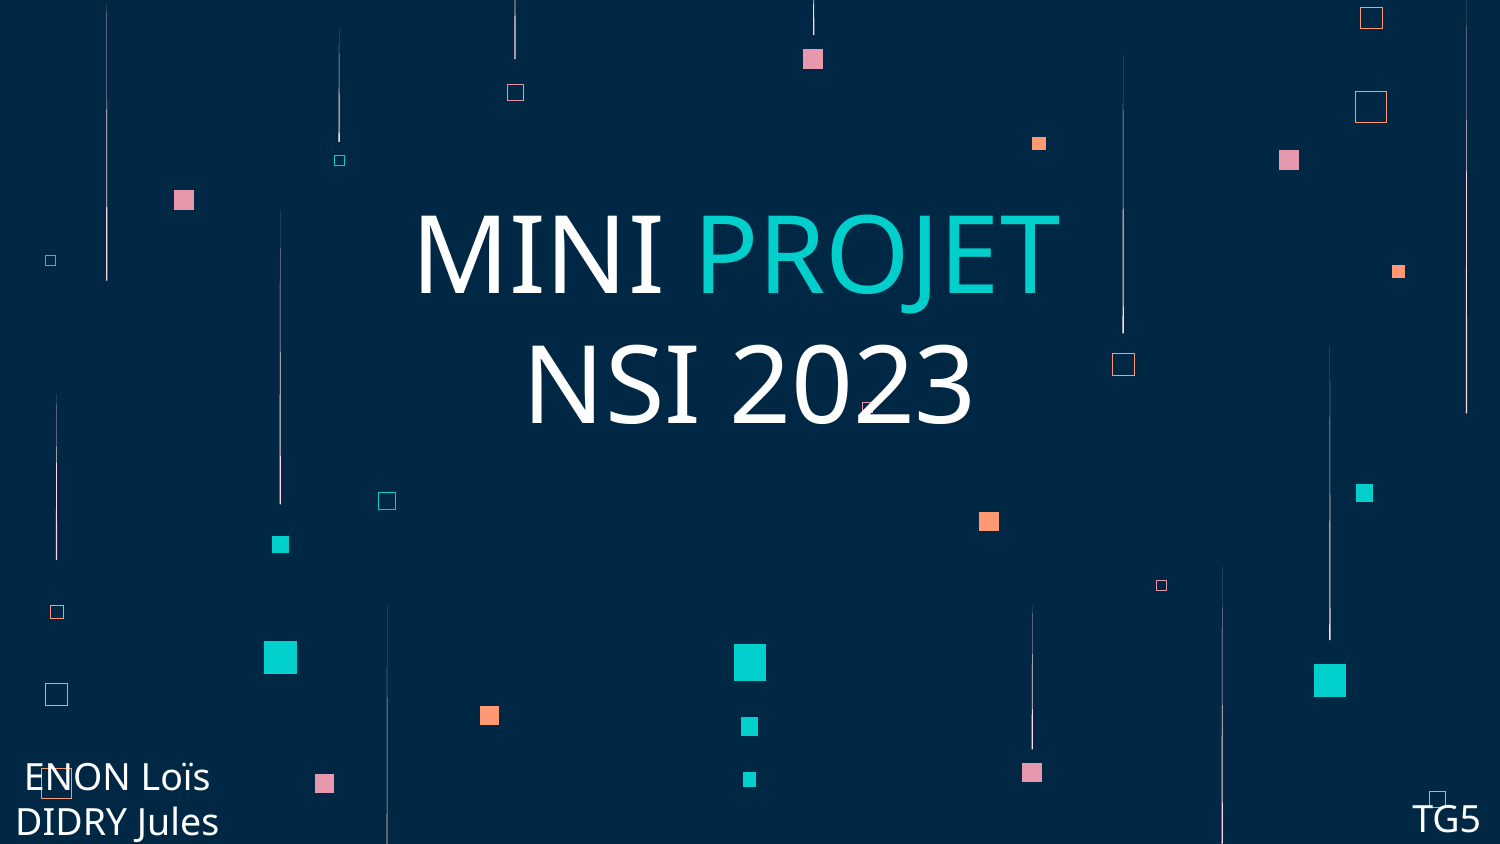

MINI PROJET
NSI 2023
# ENON Loïs
DIDRY Jules
TG5